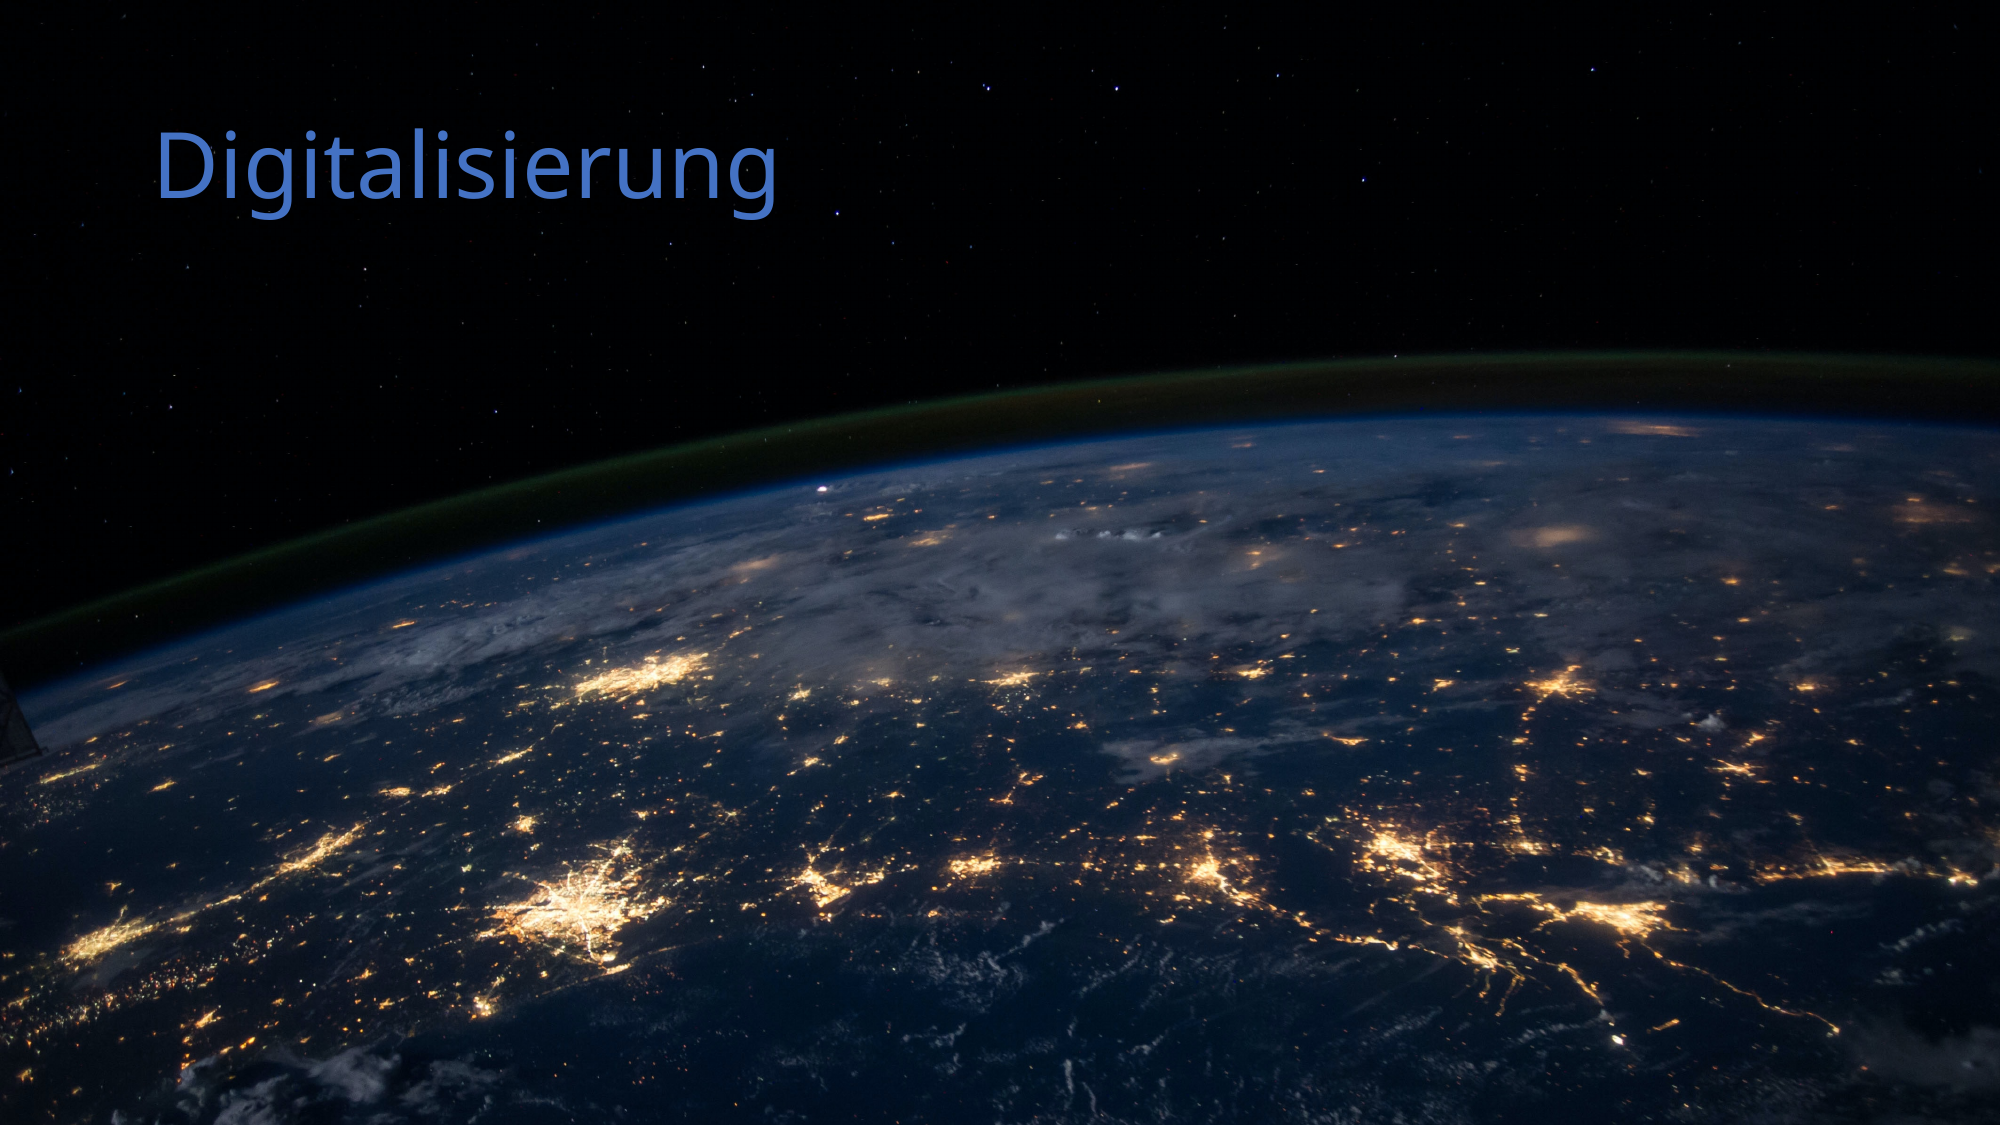

# Digitalisierung
Photo by NASA on Unsplash